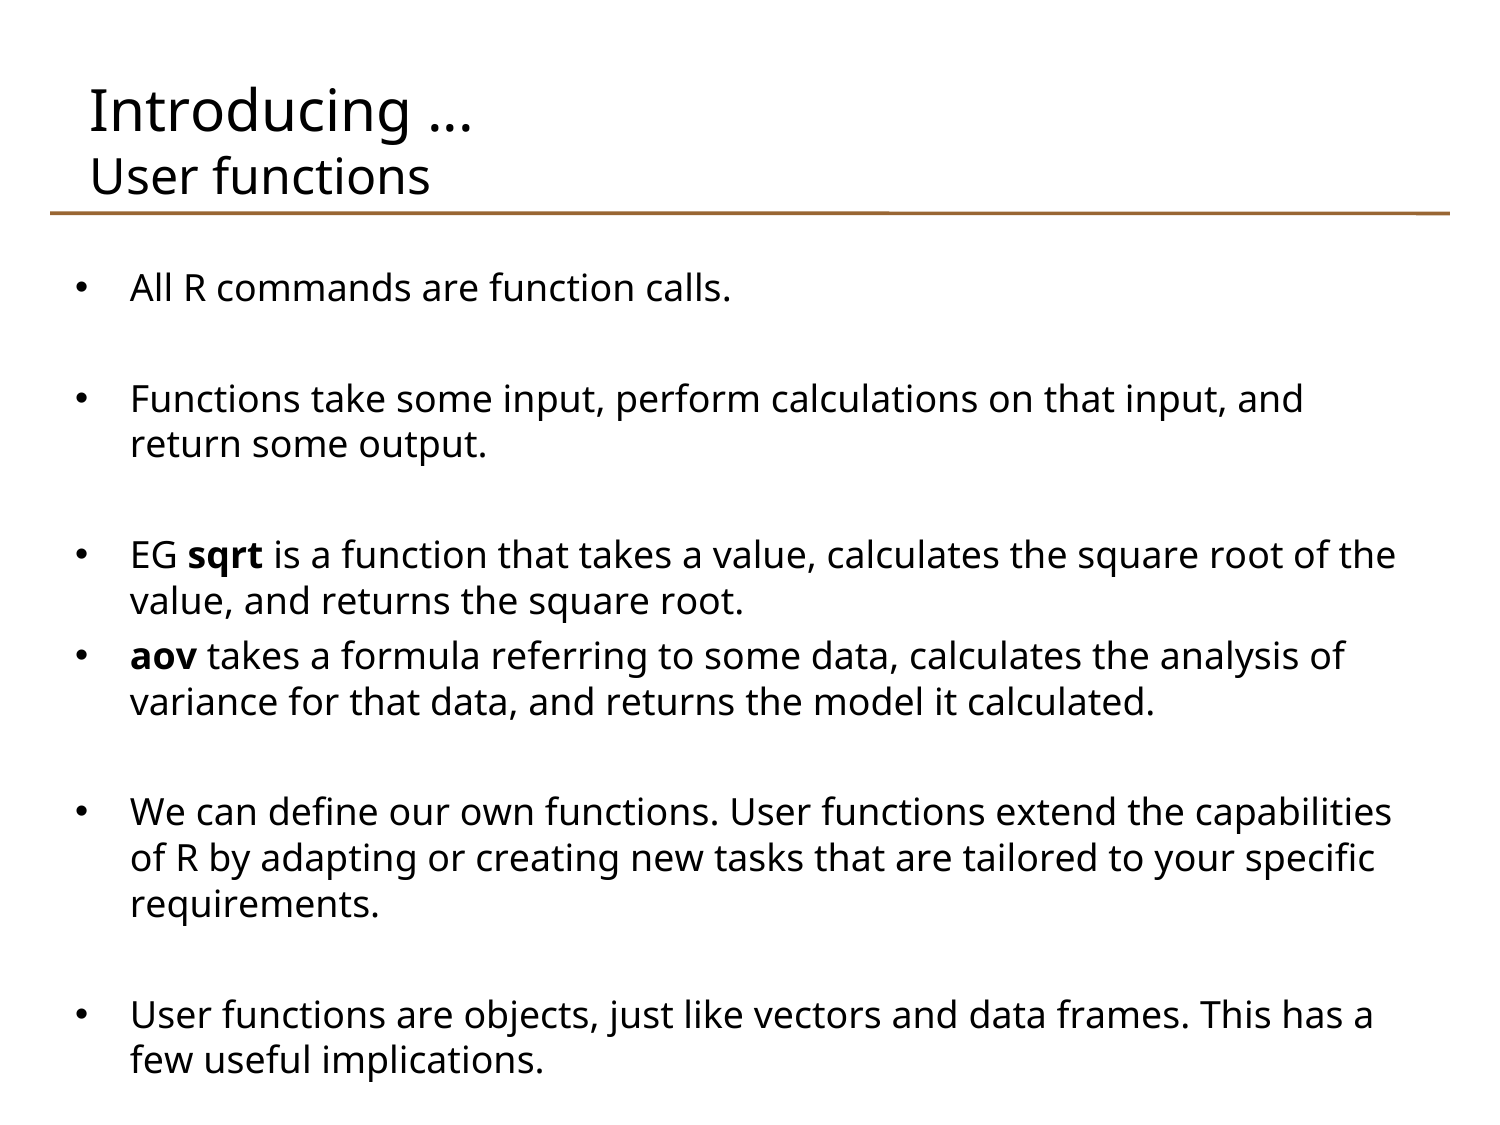

Introducing ...
User functions
All R commands are function calls.
Functions take some input, perform calculations on that input, and return some output.
EG sqrt is a function that takes a value, calculates the square root of the value, and returns the square root.
aov takes a formula referring to some data, calculates the analysis of variance for that data, and returns the model it calculated.
We can define our own functions. User functions extend the capabilities of R by adapting or creating new tasks that are tailored to your specific requirements.
User functions are objects, just like vectors and data frames. This has a few useful implications.